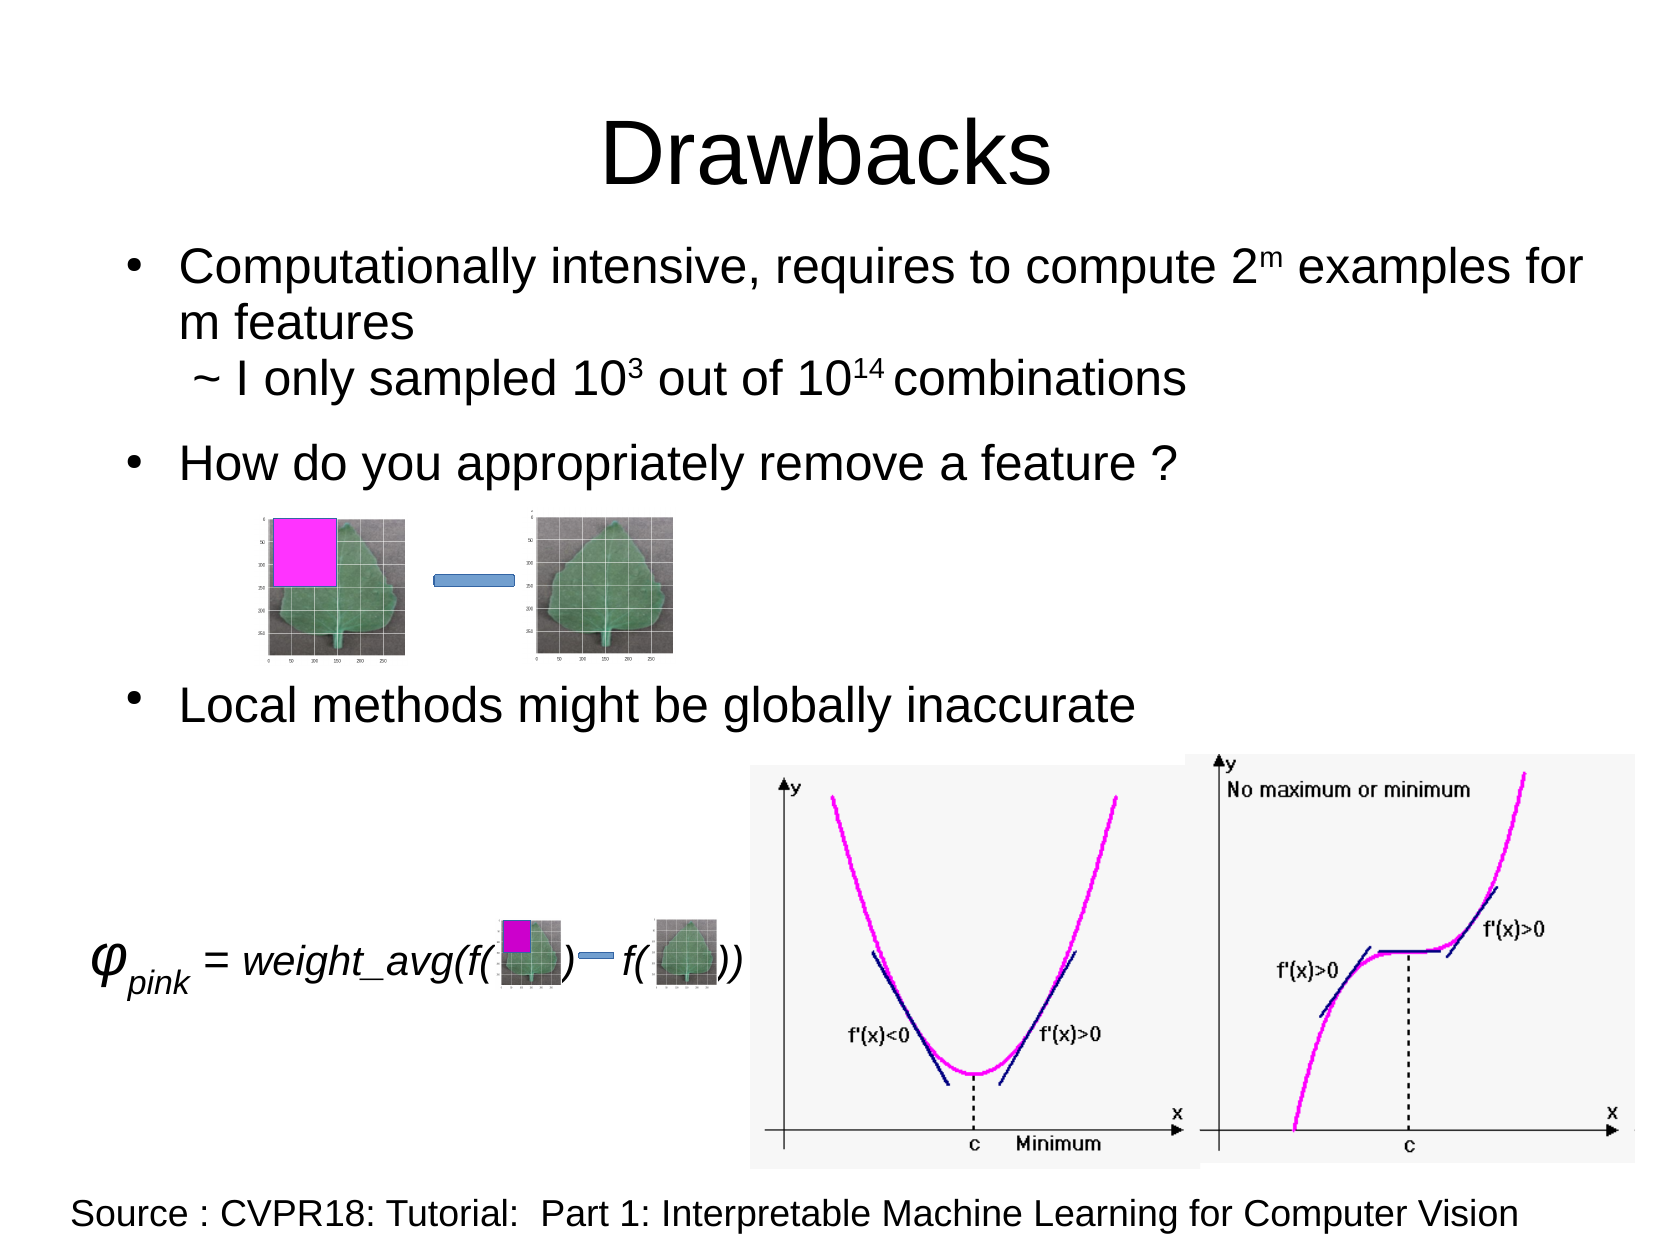

# Drawbacks
Computationally intensive, requires to compute 2m examples for m features
 ~ I only sampled 103 out of 1014 combinations
How do you appropriately remove a feature ?
Local methods might be globally inaccurate
φpink = weight_avg(f( ) f( ))
Source : CVPR18: Tutorial: Part 1: Interpretable Machine Learning for Computer Vision